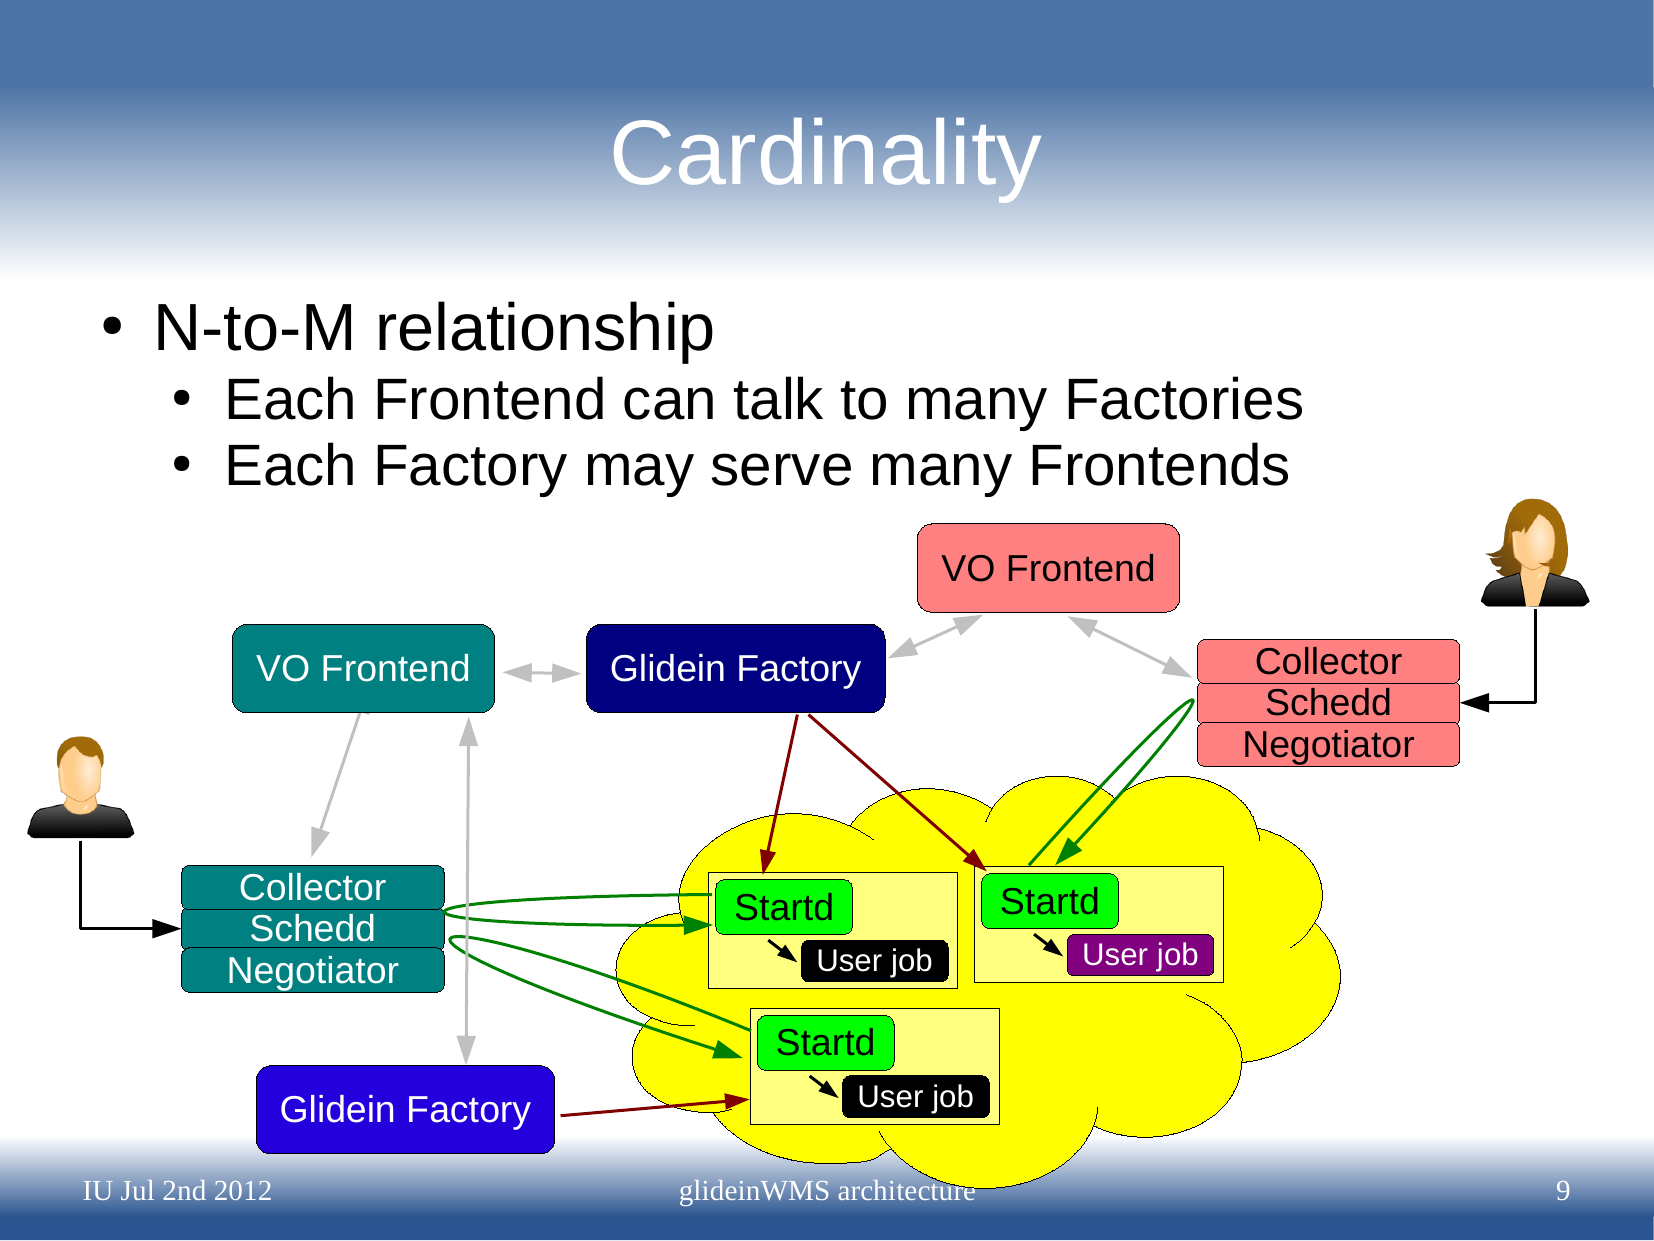

# Cardinality
N-to-M relationship
Each Frontend can talk to many Factories
Each Factory may serve many Frontends
VO Frontend
VO Frontend
Glidein Factory
Collector
Schedd
Negotiator
Collector
Startd
Startd
Schedd
User job
User job
Negotiator
Startd
Glidein Factory
User job
IU Jul 2nd 2012
glideinWMS architecture
9